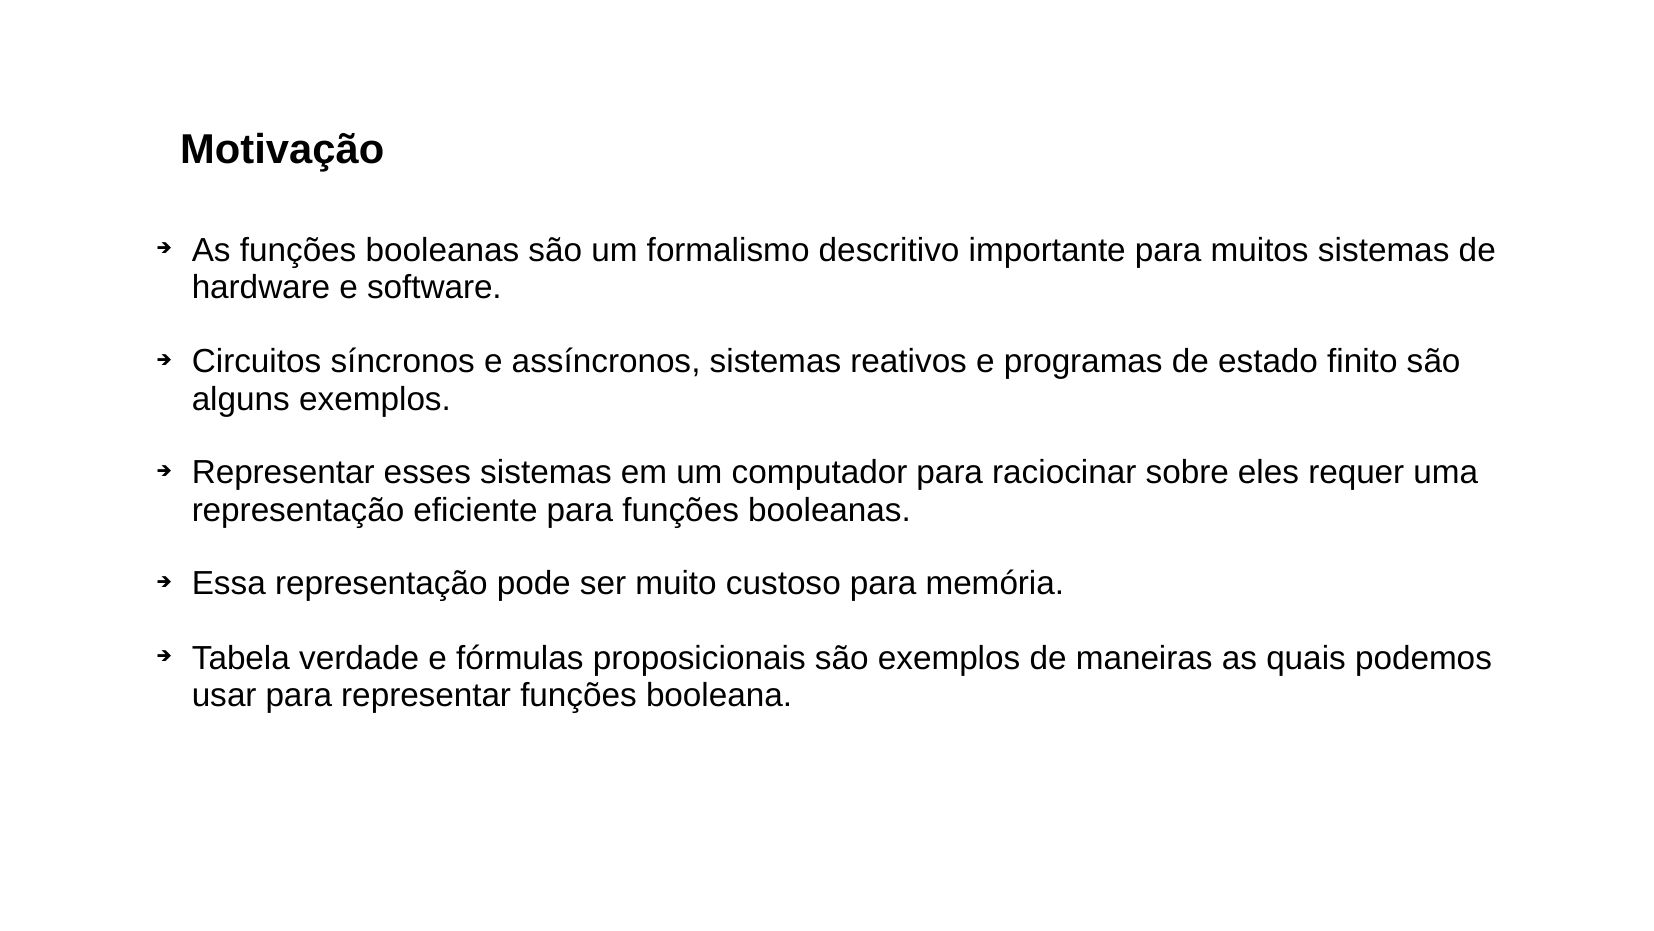

Motivação
As funções booleanas são um formalismo descritivo importante para muitos sistemas de hardware e software.
Circuitos síncronos e assíncronos, sistemas reativos e programas de estado finito são alguns exemplos.
Representar esses sistemas em um computador para raciocinar sobre eles requer uma representação eficiente para funções booleanas.
Essa representação pode ser muito custoso para memória.
Tabela verdade e fórmulas proposicionais são exemplos de maneiras as quais podemos usar para representar funções booleana.